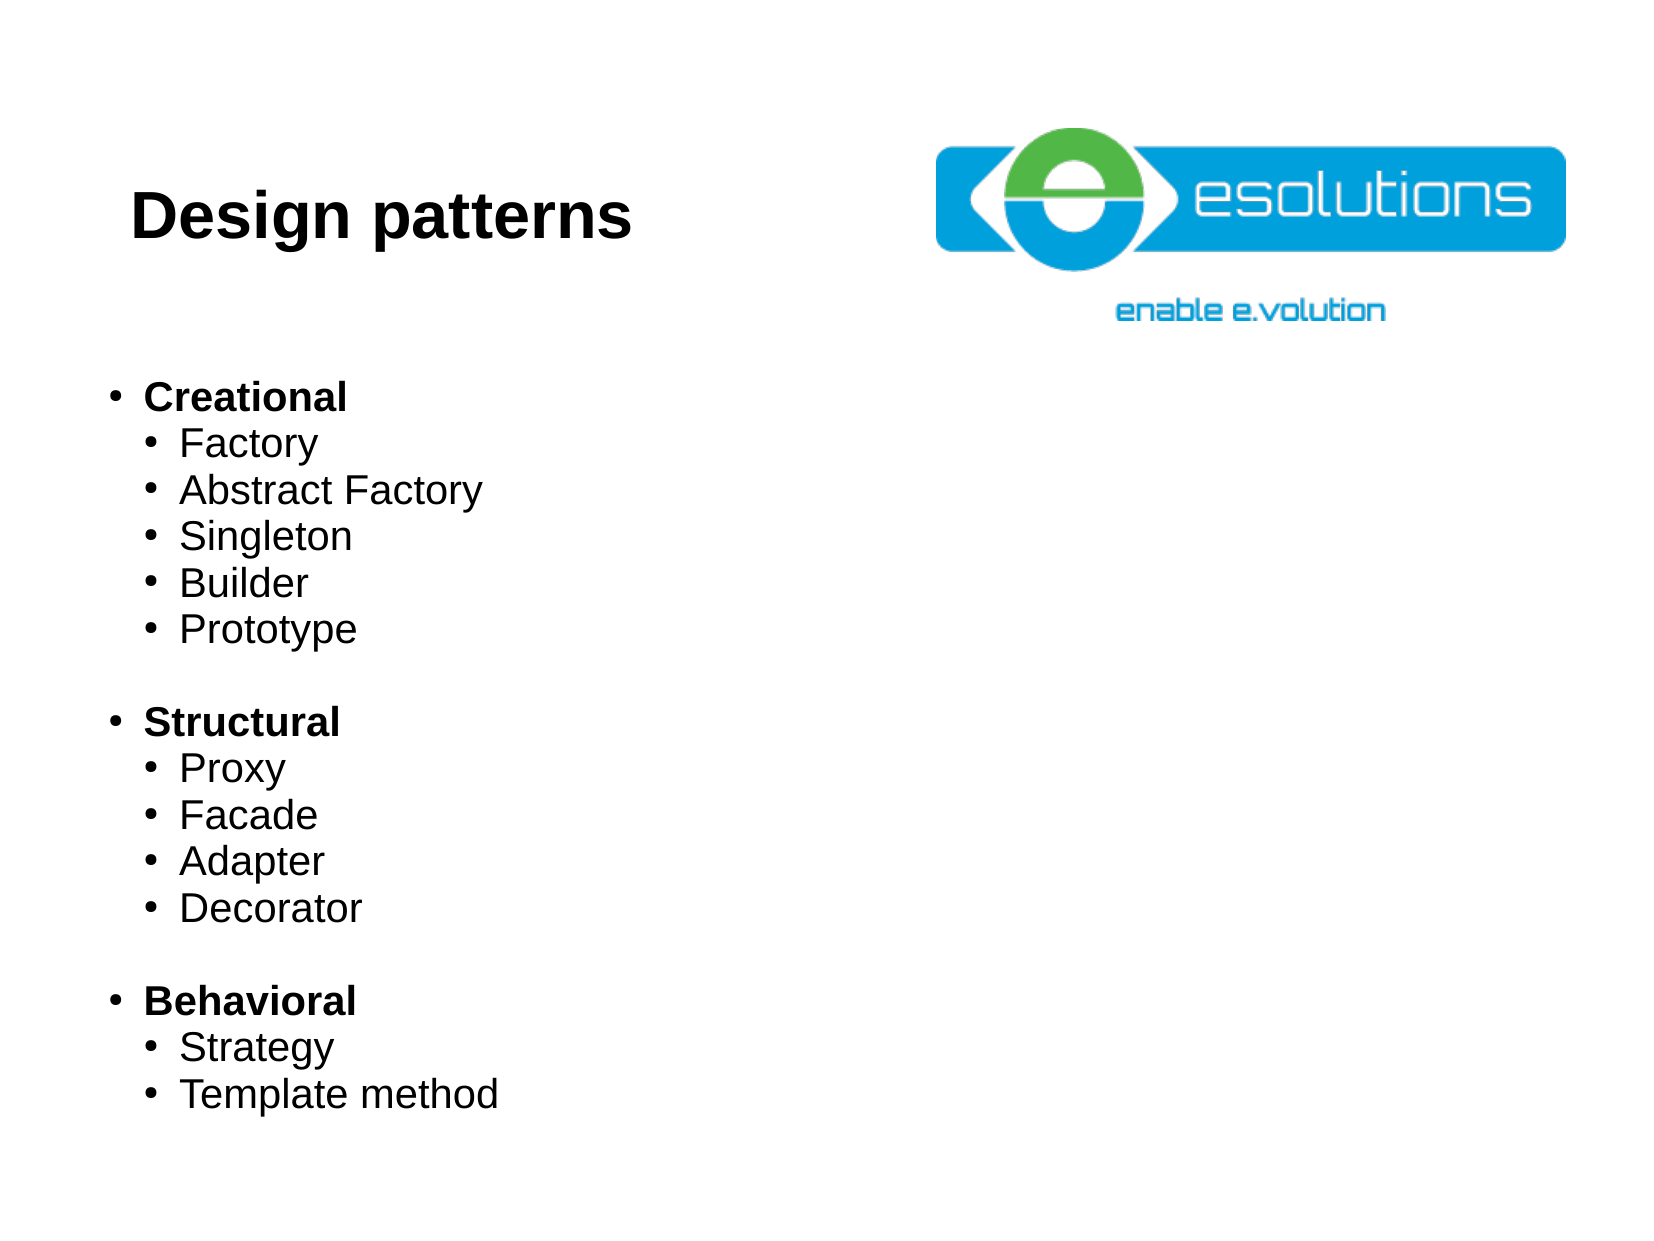

#
Design patterns
Creational
Factory
Abstract Factory
Singleton
Builder
Prototype
Structural
Proxy
Facade
Adapter
Decorator
Behavioral
Strategy
Template method